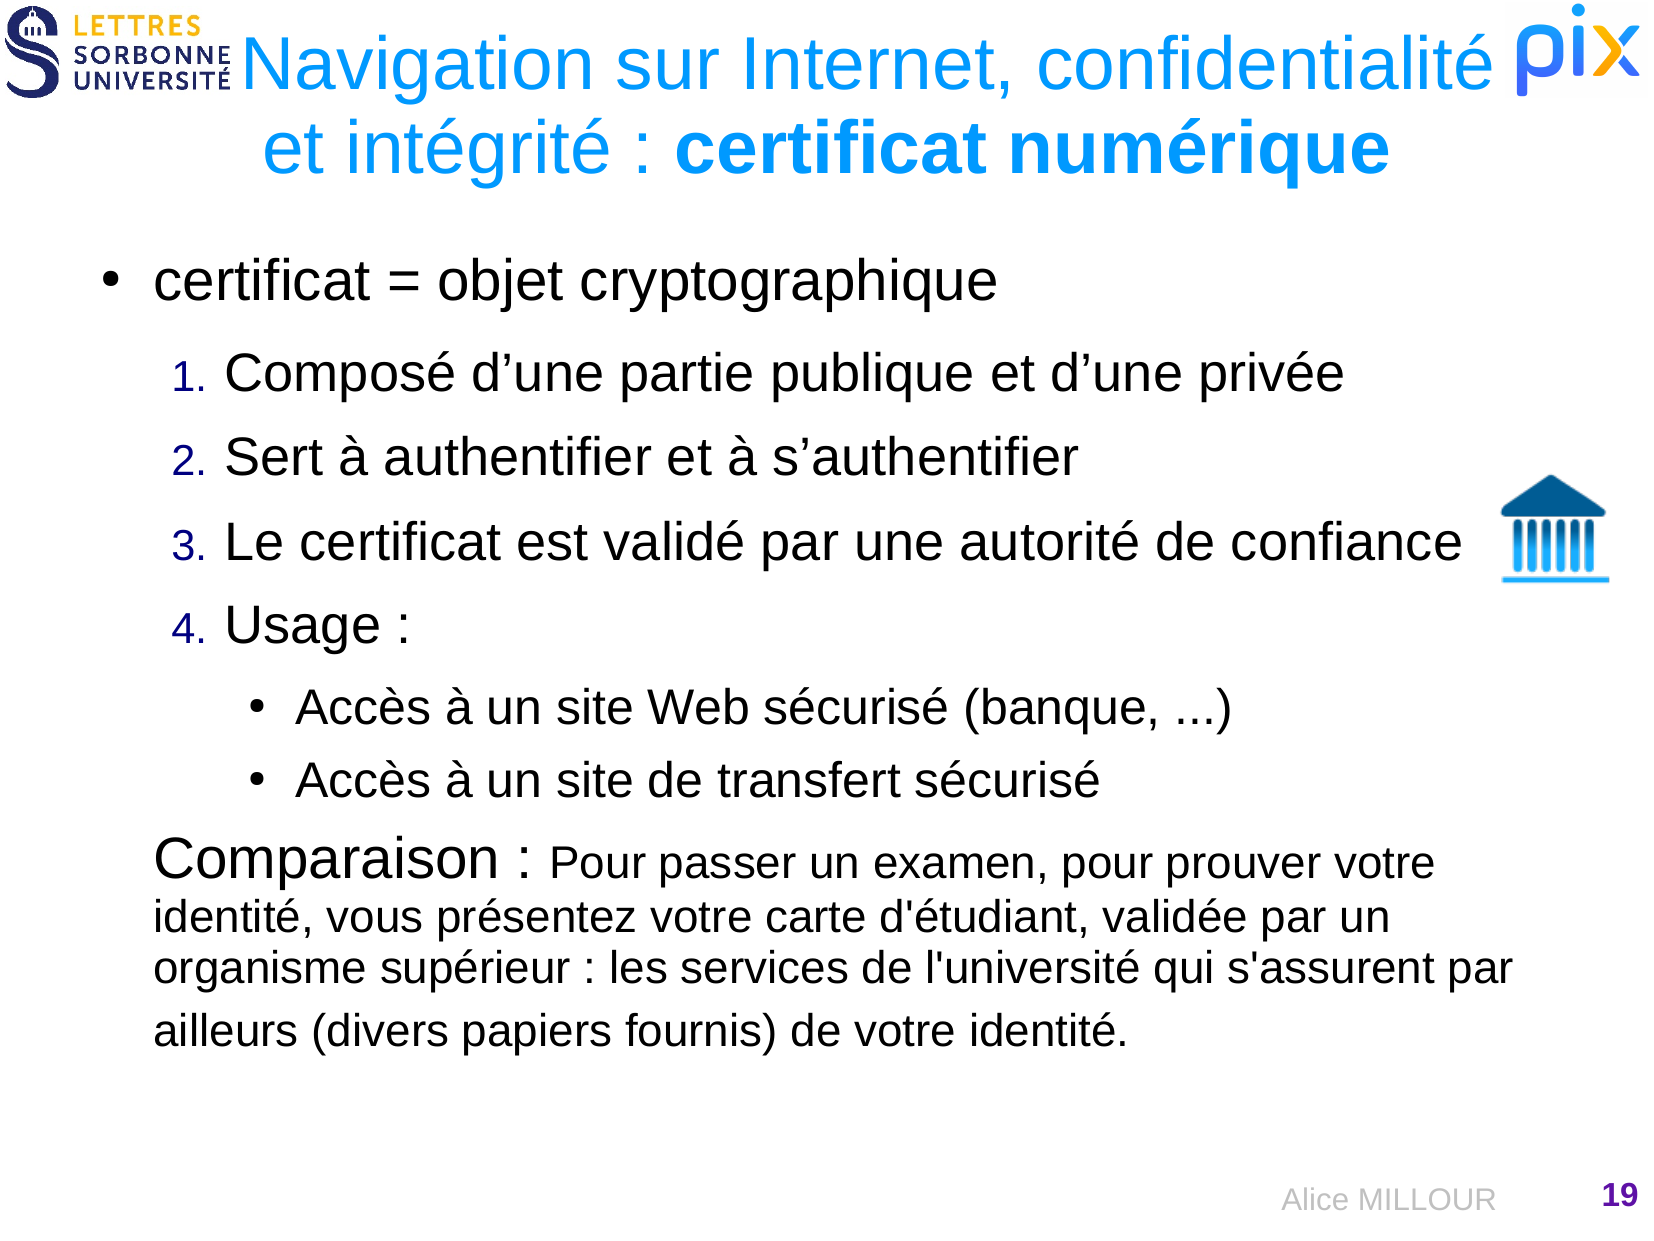

#
 Navigation sur Internet, confidentialité
et intégrité : certificat numérique
certificat = objet cryptographique
Composé d’une partie publique et d’une privée
Sert à authentifier et à s’authentifier
Le certificat est validé par une autorité de confiance
Usage :
Accès à un site Web sécurisé (banque, ...)
Accès à un site de transfert sécurisé
Comparaison : Pour passer un examen, pour prouver votre identité, vous présentez votre carte d'étudiant, validée par un organisme supérieur : les services de l'université qui s'assurent par ailleurs (divers papiers fournis) de votre identité.